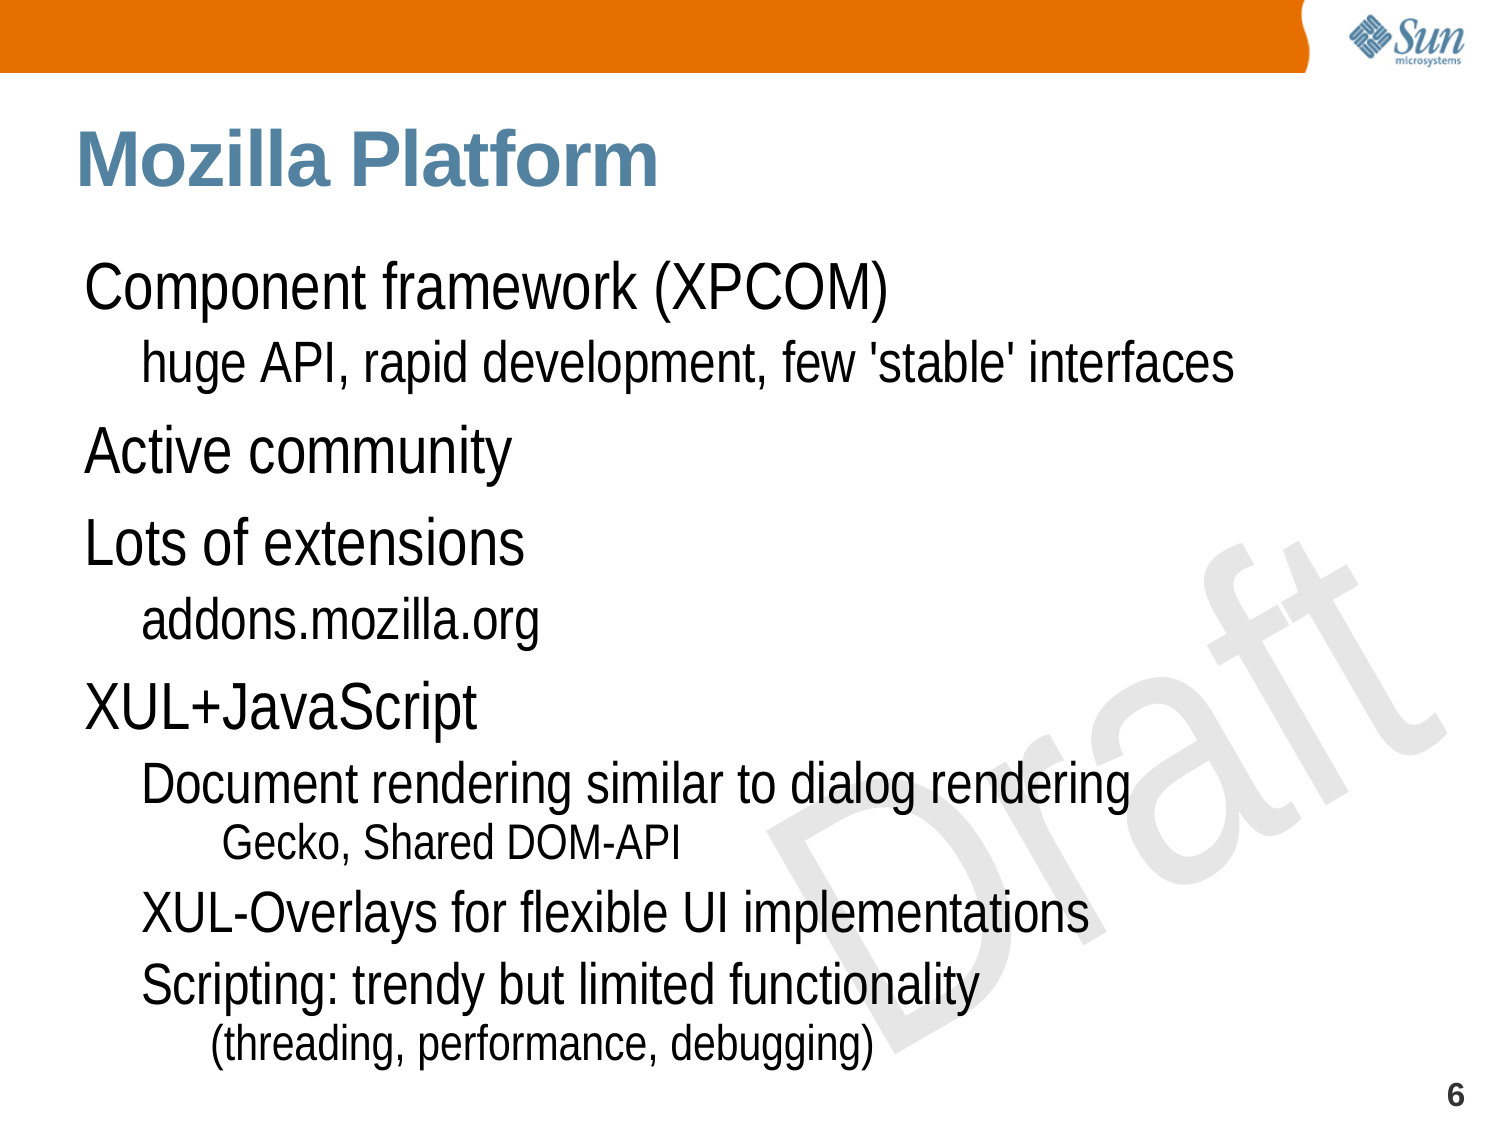

# Mozilla Platform
Component framework (XPCOM)
huge API, rapid development, few 'stable' interfaces
Active community
Lots of extensions
addons.mozilla.org
XUL+JavaScript
Document rendering similar to dialog rendering
 Gecko, Shared DOM-API
XUL-Overlays for flexible UI implementations
Scripting: trendy but limited functionality
(threading, performance, debugging)